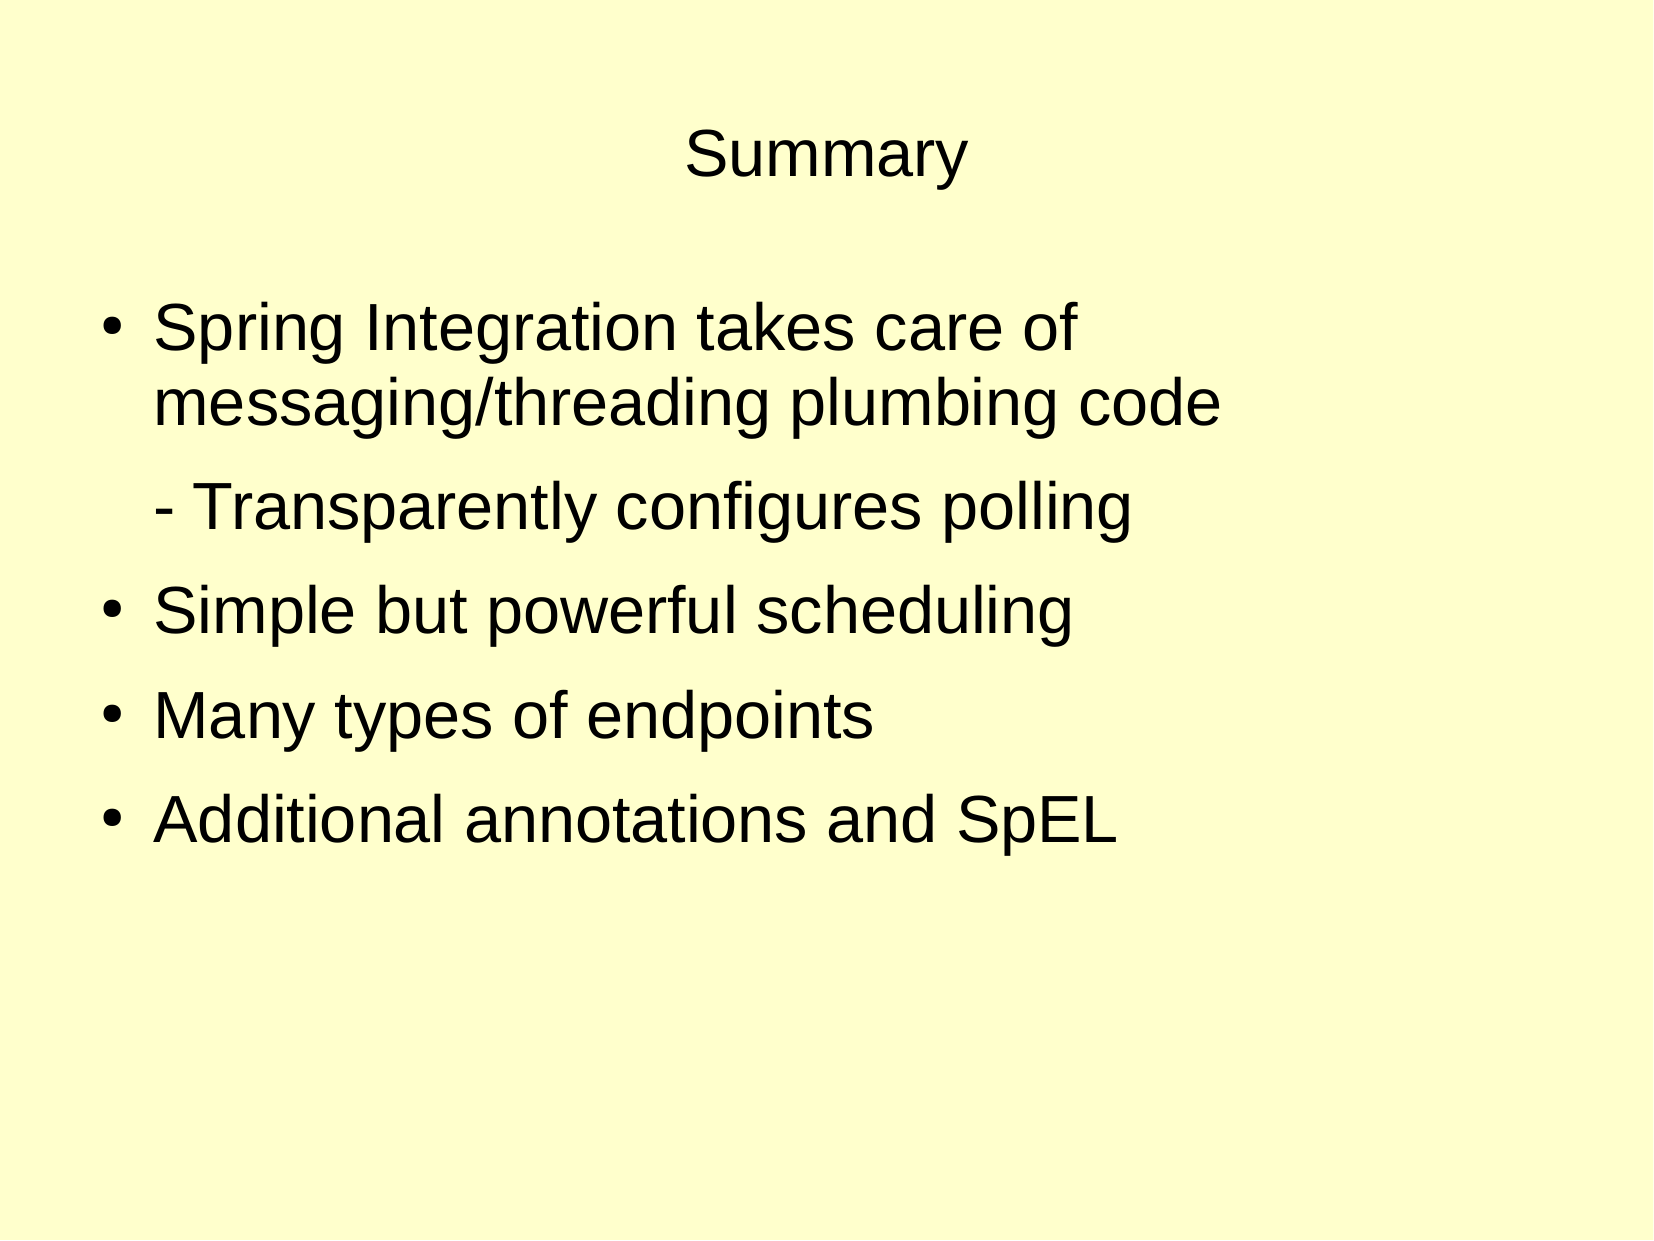

# Summary
Spring Integration takes care of messaging/threading plumbing code
- Transparently configures polling
Simple but powerful scheduling
Many types of endpoints
Additional annotations and SpEL